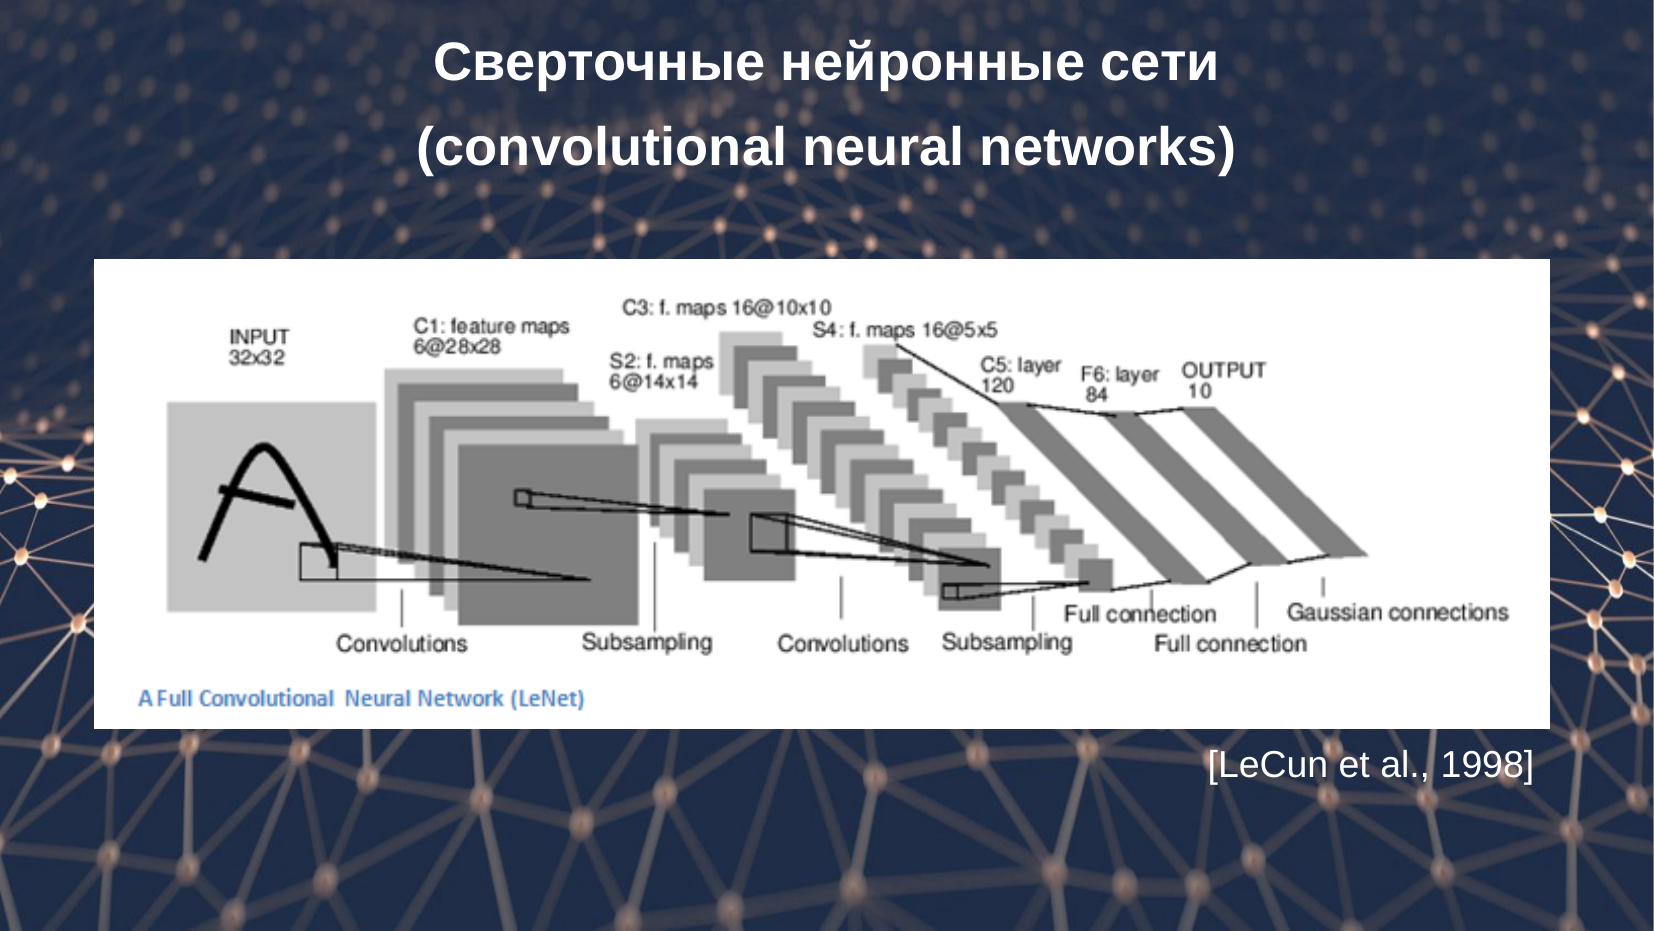

Сверточные нейронные сети
(convolutional neural networks)
[LeCun et al., 1998]